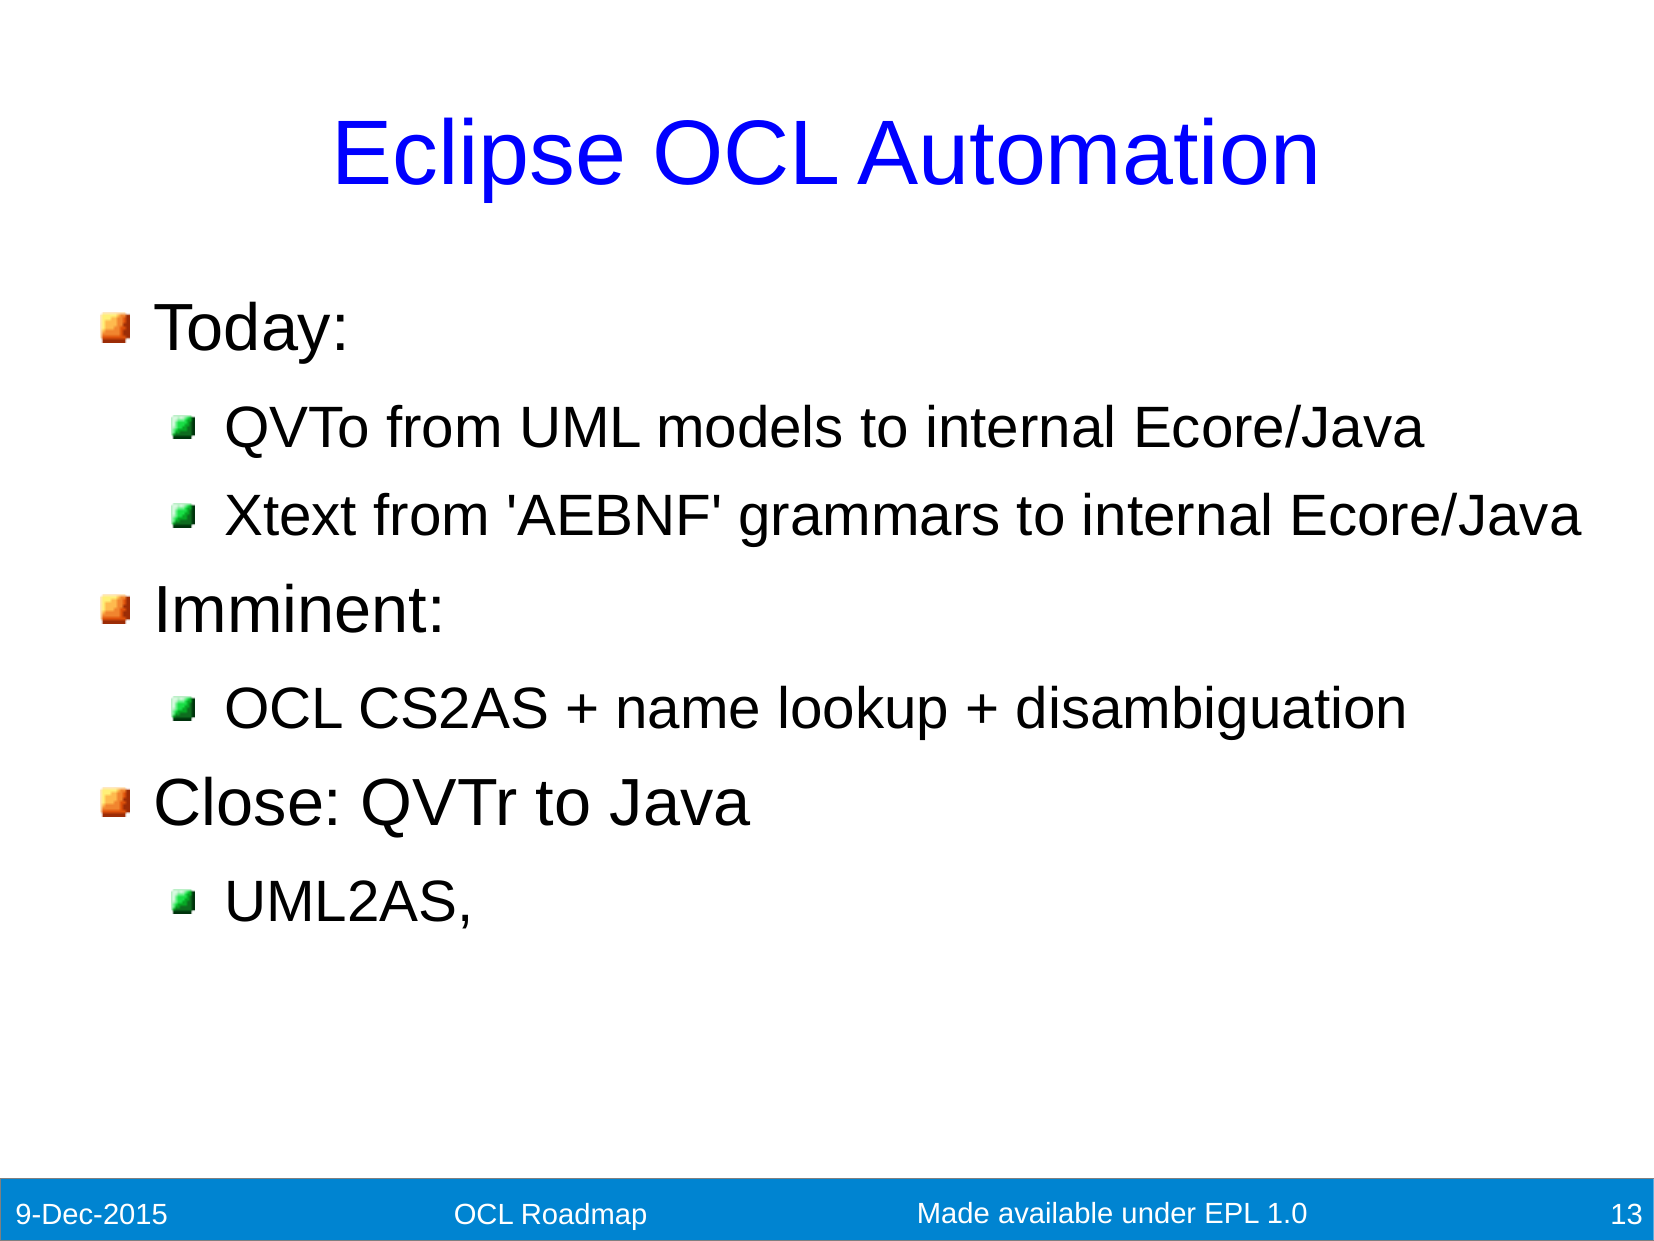

# Eclipse OCL Automation
Today:
QVTo from UML models to internal Ecore/Java
Xtext from 'AEBNF' grammars to internal Ecore/Java
Imminent:
OCL CS2AS + name lookup + disambiguation
Close: QVTr to Java
UML2AS,
9-Dec-2015
OCL Roadmap
13